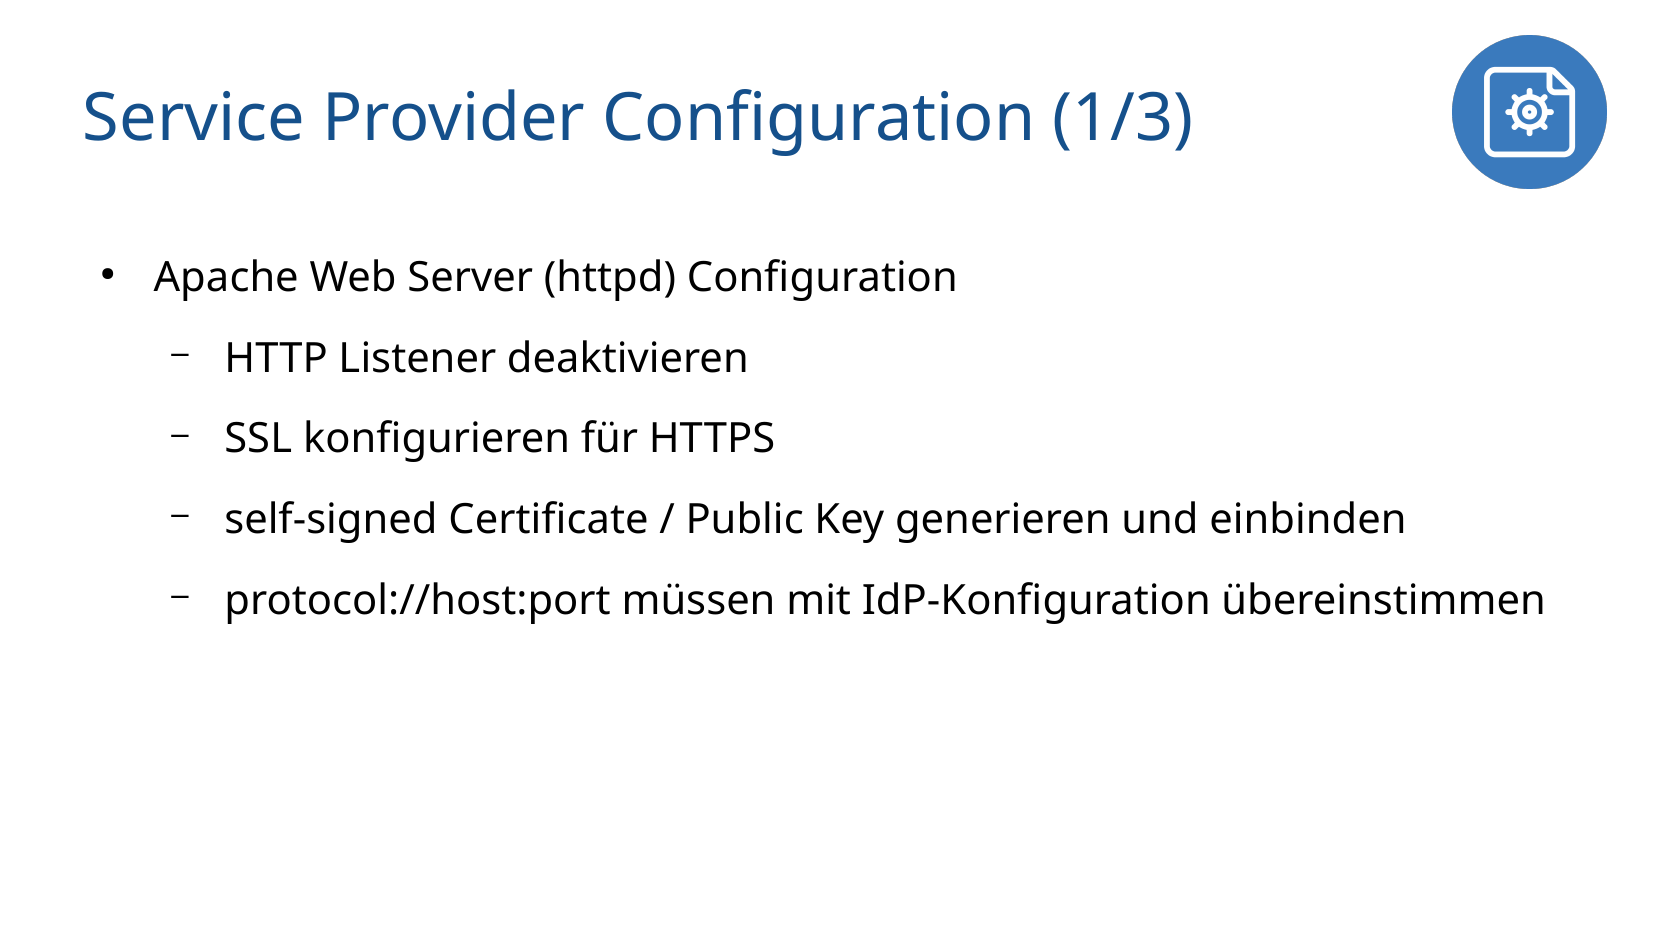

# Service Provider Configuration (1/3)
Apache Web Server (httpd) Configuration
HTTP Listener deaktivieren
SSL konfigurieren für HTTPS
self-signed Certificate / Public Key generieren und einbinden
protocol://host:port müssen mit IdP-Konfiguration übereinstimmen